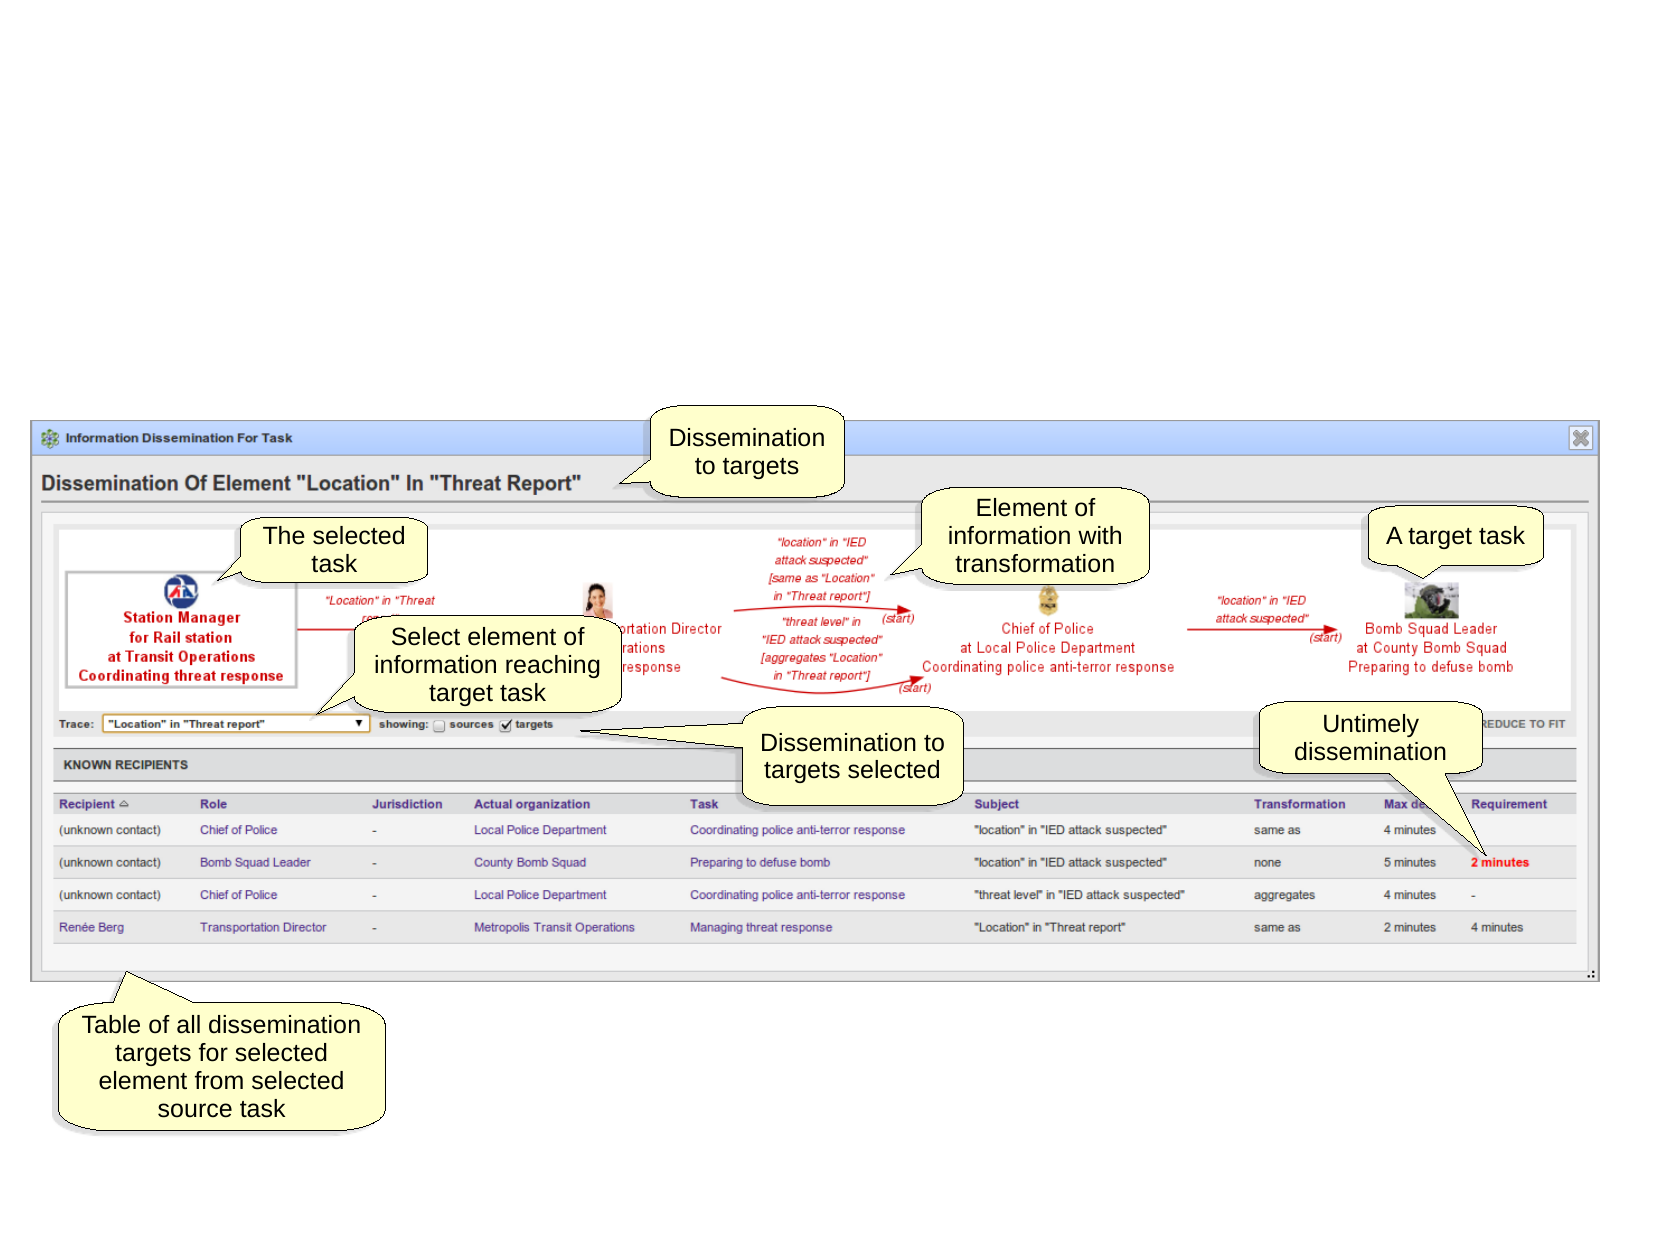

Dissemination to targets
Element of information with transformation
A target task
The selected task
Select element of information reaching target task
Untimely dissemination
Dissemination to targets selected
Table of all dissemination targets for selected element from selected source task